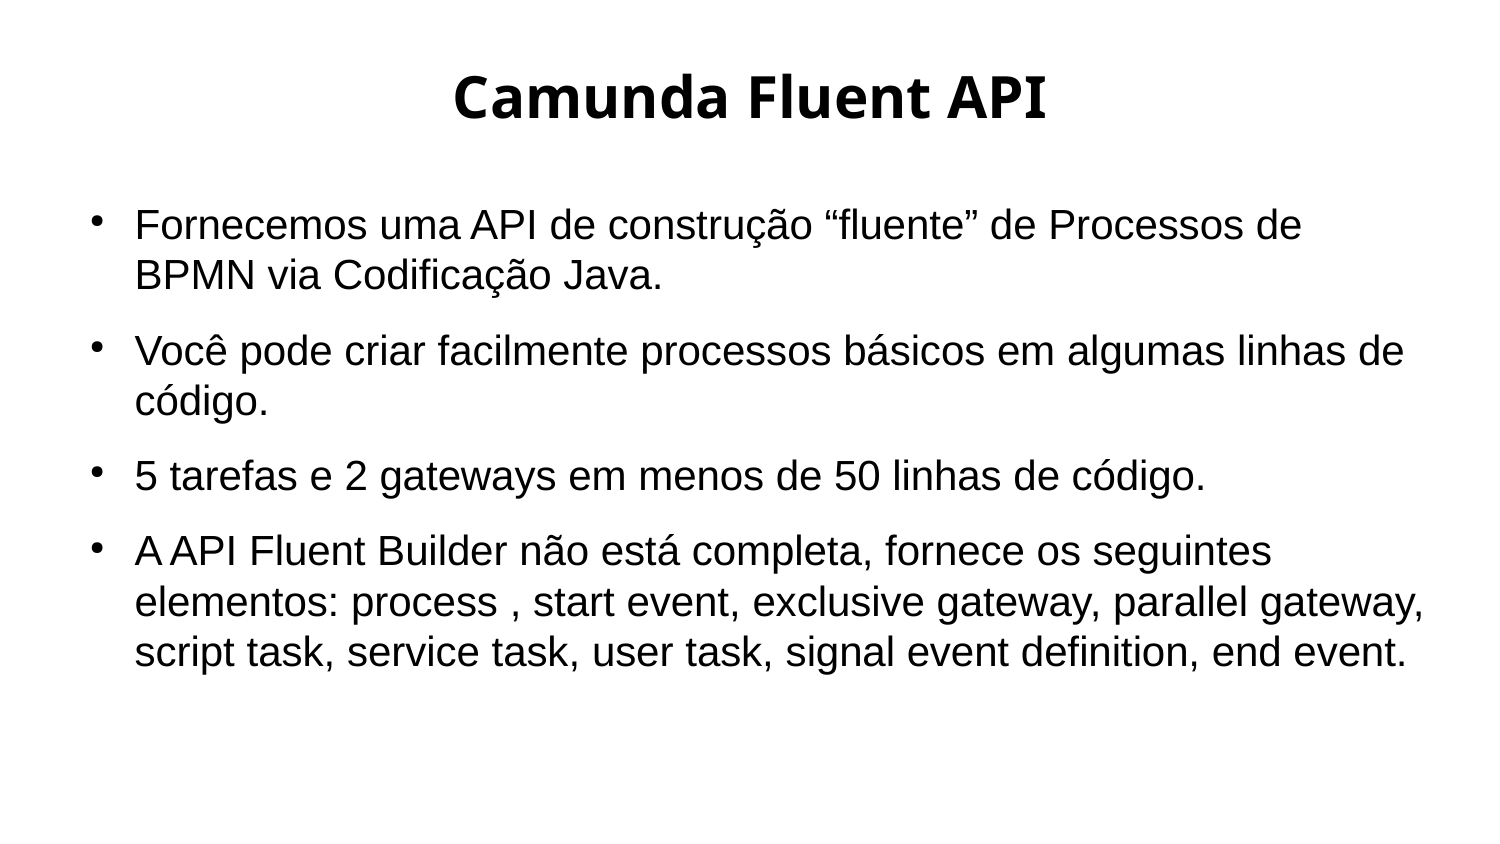

Camunda Fluent API
# Fornecemos uma API de construção “fluente” de Processos de BPMN via Codificação Java.
Você pode criar facilmente processos básicos em algumas linhas de código.
5 tarefas e 2 gateways em menos de 50 linhas de código.
A API Fluent Builder não está completa, fornece os seguintes elementos: process , start event, exclusive gateway, parallel gateway, script task, service task, user task, signal event definition, end event.